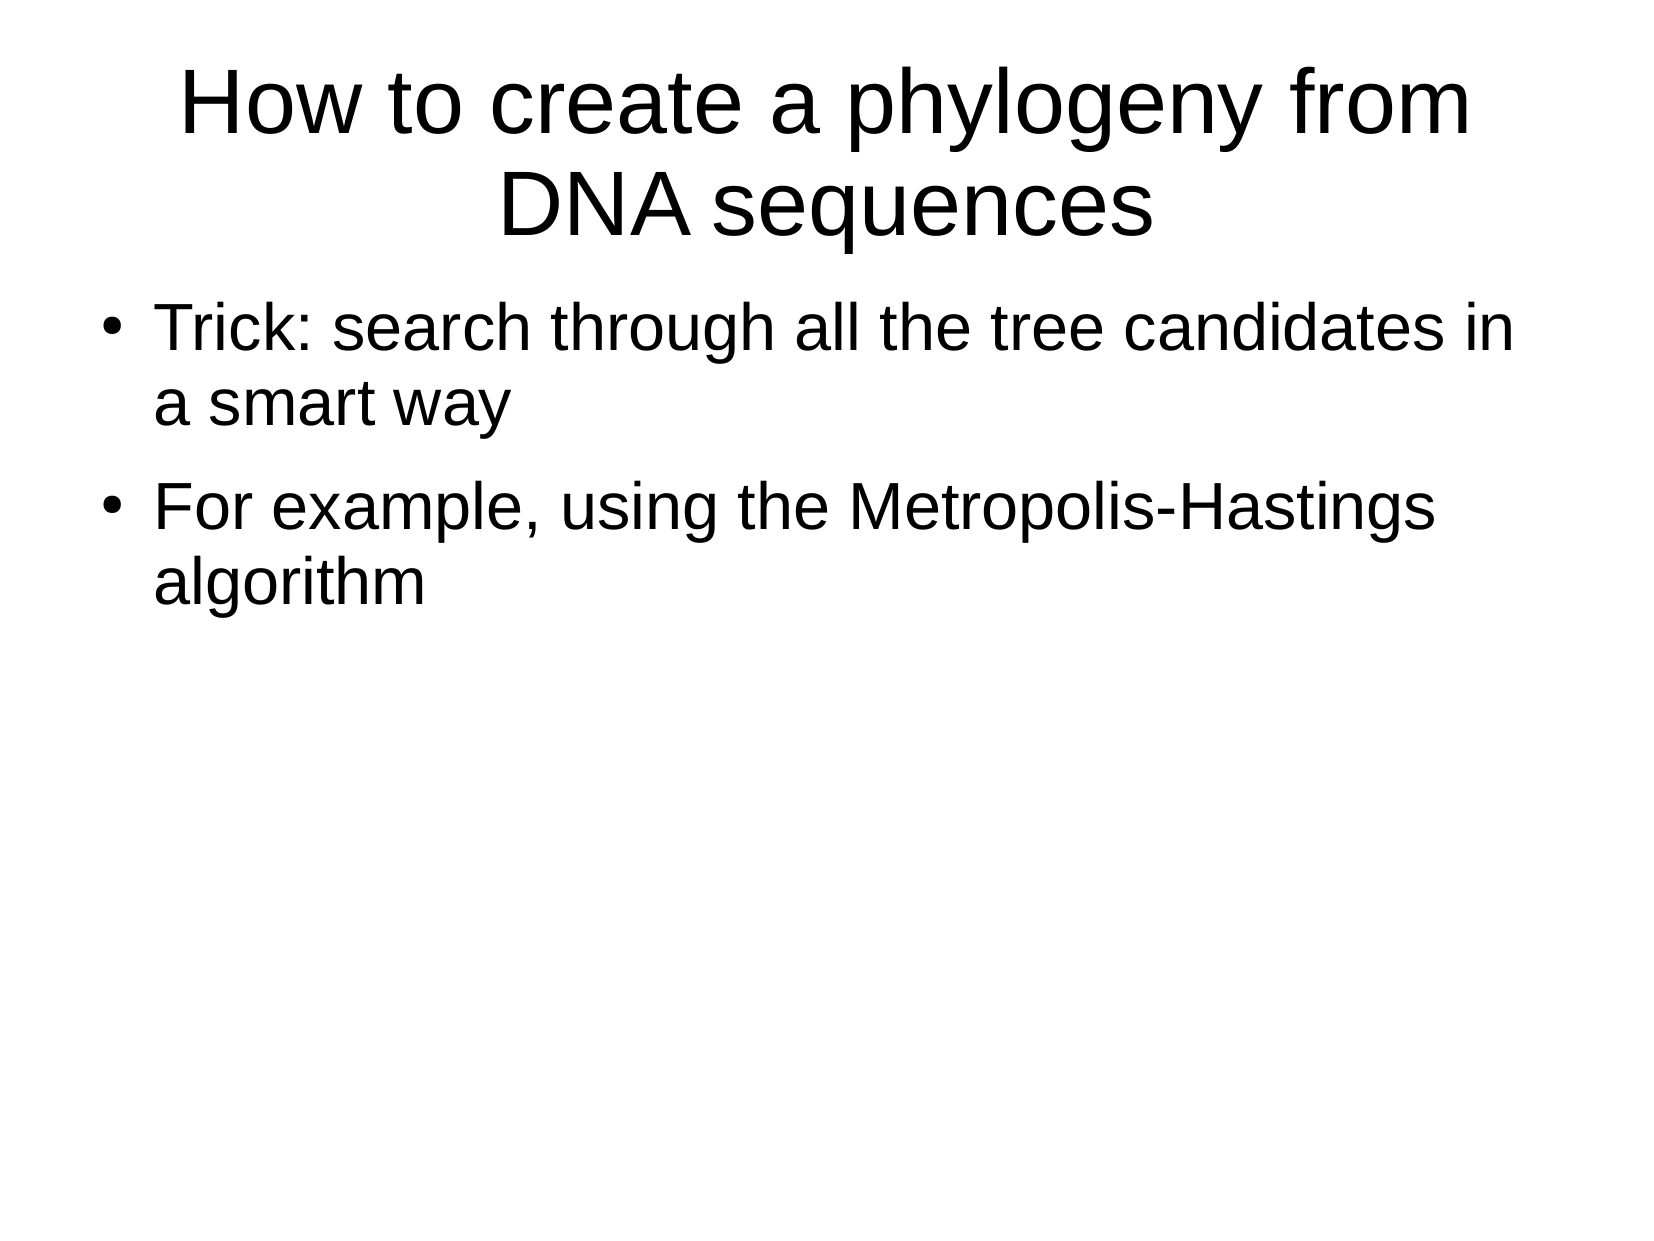

# How to create a phylogeny from DNA sequences
Trick: search through all the tree candidates in a smart way
For example, using the Metropolis-Hastings algorithm